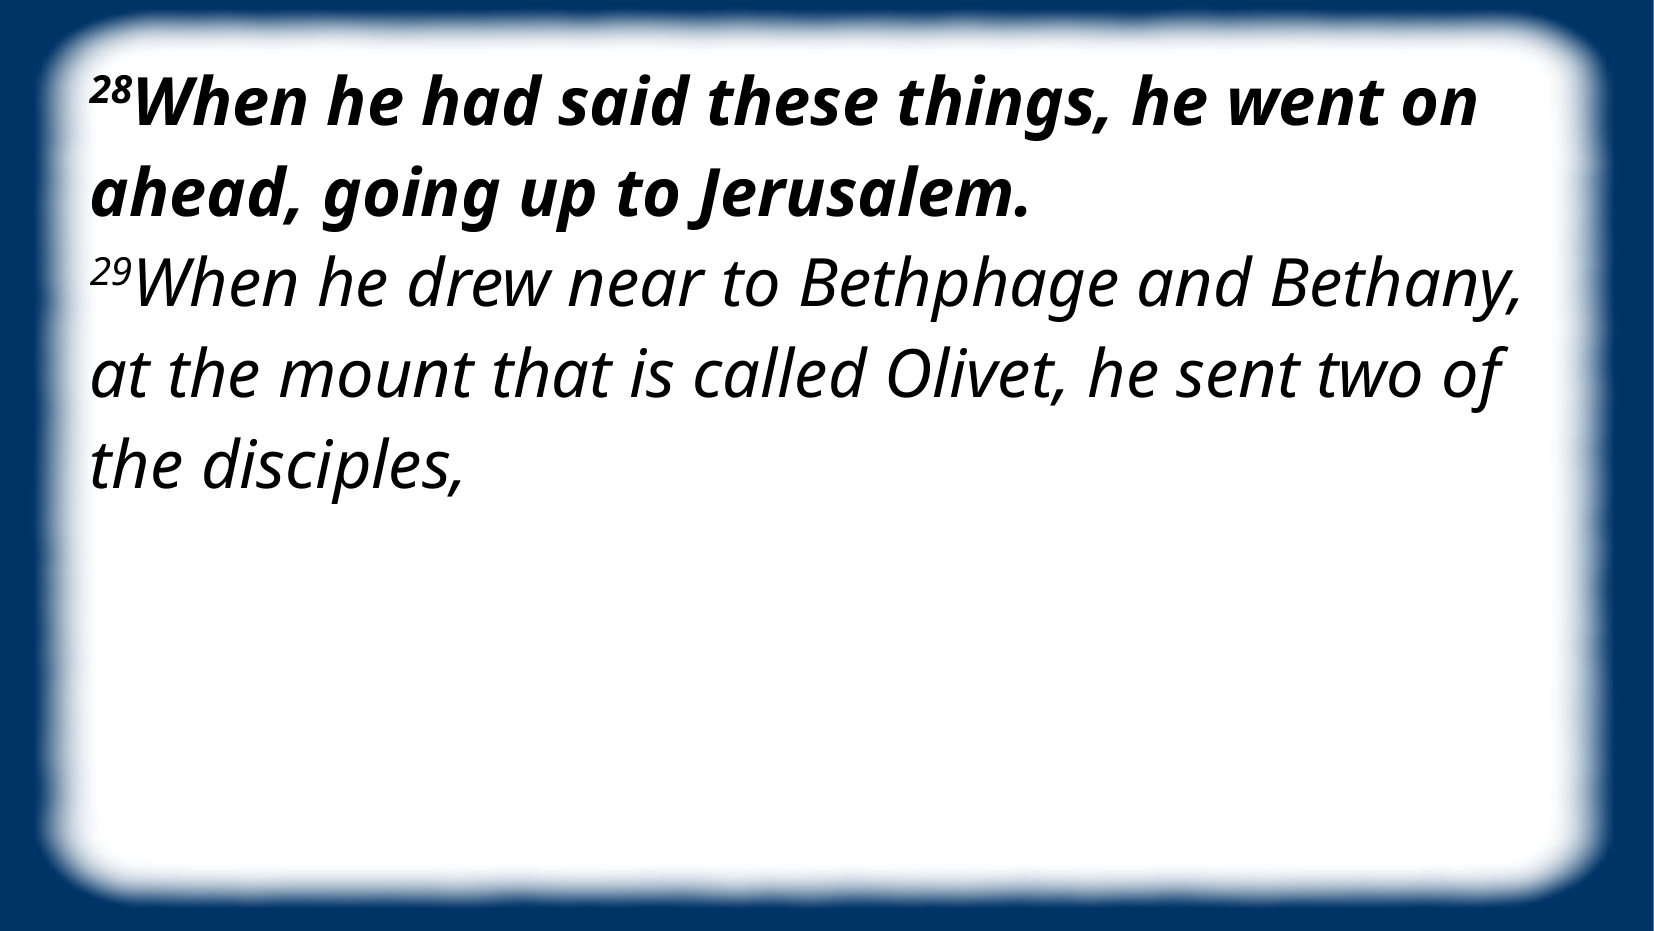

28When he had said these things, he went on ahead, going up to Jerusalem.
29When he drew near to Bethphage and Bethany, at the mount that is called Olivet, he sent two of the disciples,